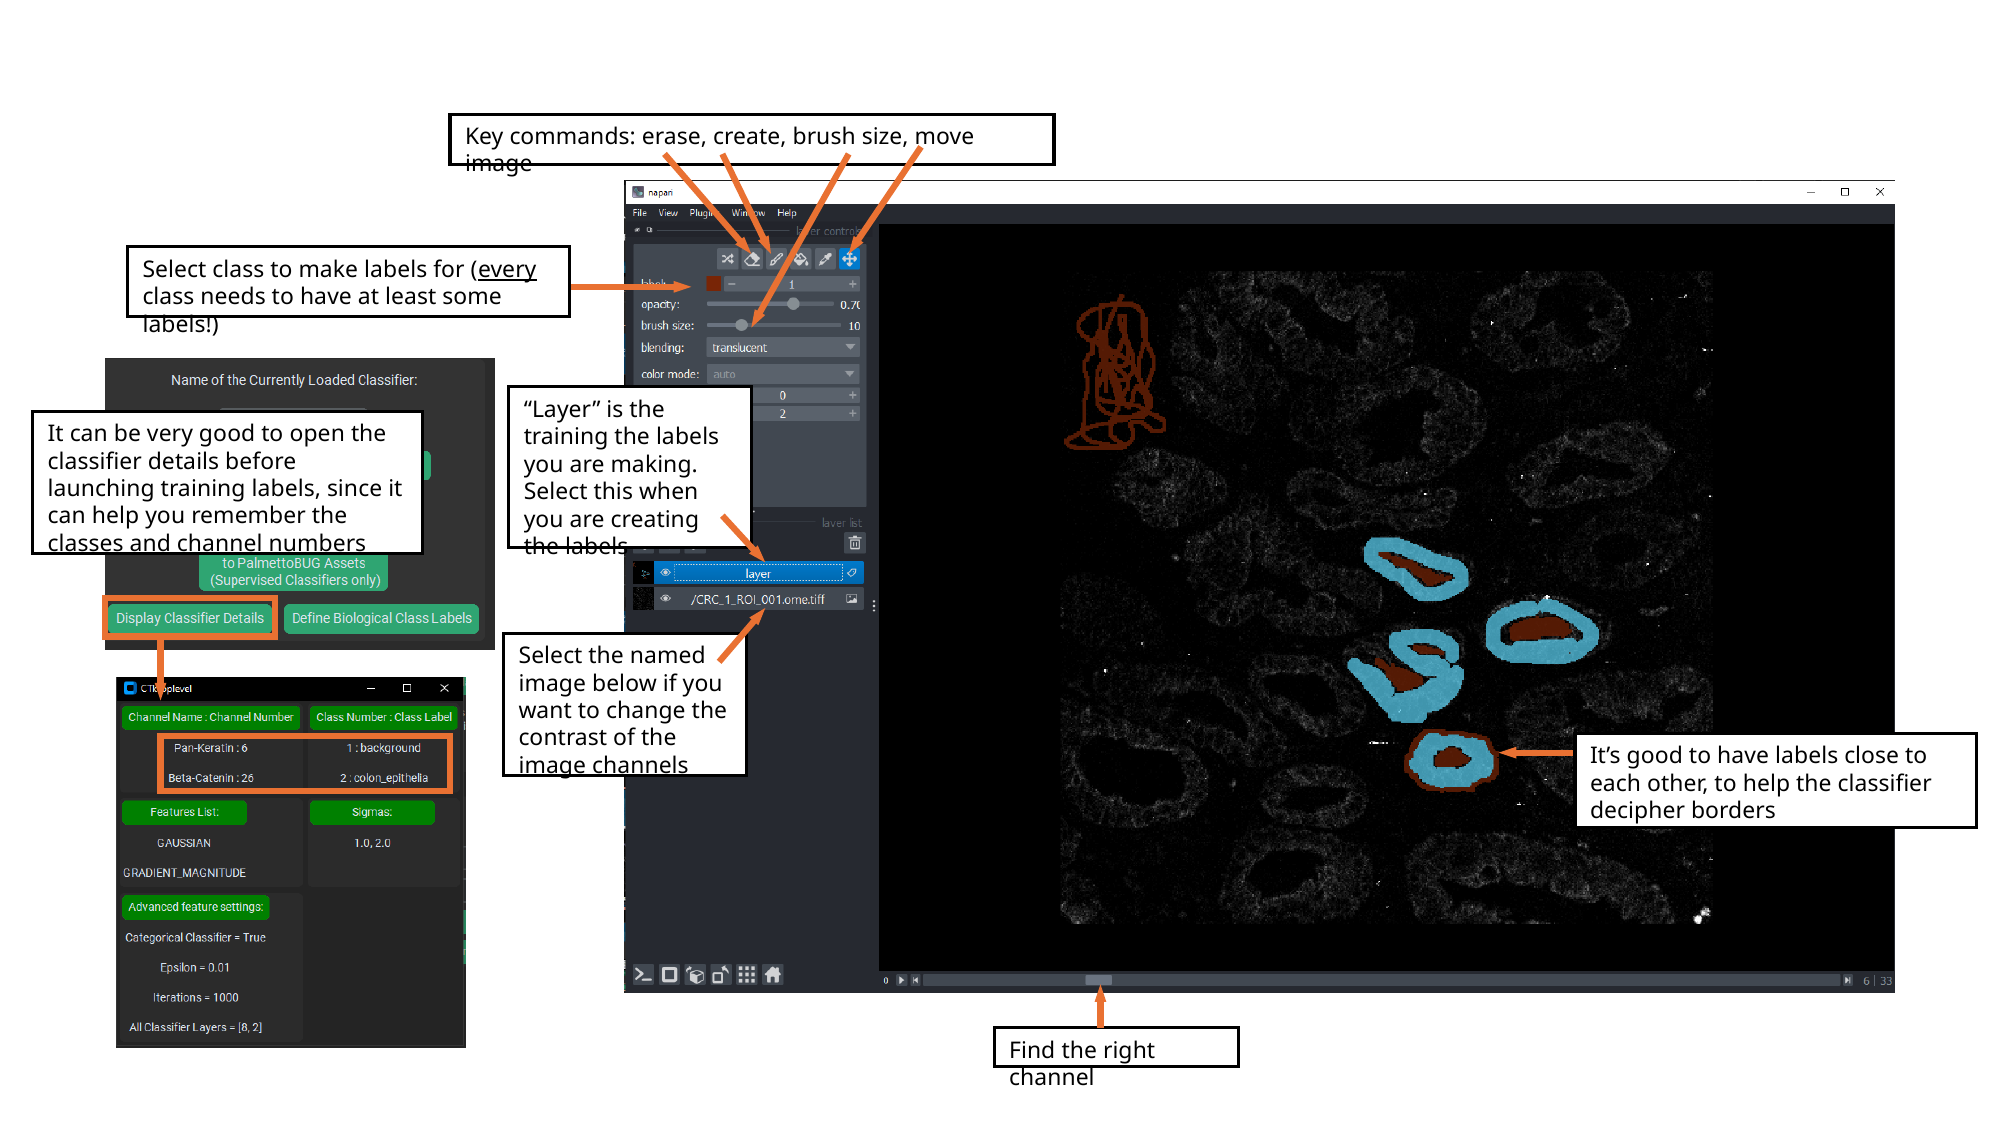

Key commands: erase, create, brush size, move image
Select class to make labels for (every class needs to have at least some labels!)
“Layer” is the training the labels you are making. Select this when you are creating the labels
It can be very good to open the classifier details before launching training labels, since it can help you remember the classes and channel numbers
Select the named image below if you want to change the contrast of the image channels
It’s good to have labels close to each other, to help the classifier decipher borders
Find the right channel